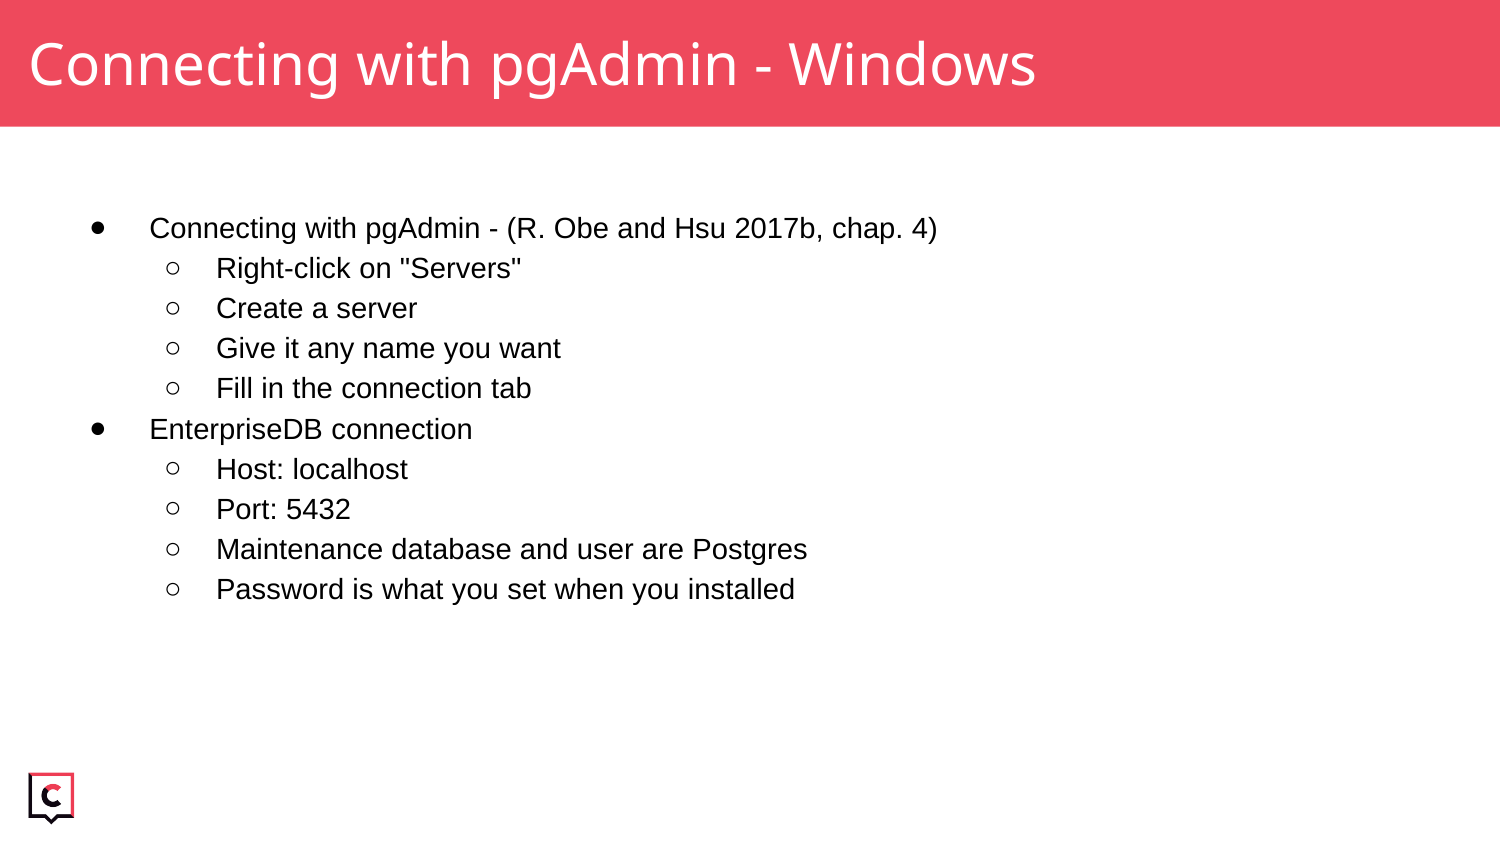

# Connecting with pgAdmin - Windows
 Connecting with pgAdmin - (R. Obe and Hsu 2017b, chap. 4)
Right-click on "Servers"
Create a server
Give it any name you want
Fill in the connection tab
 EnterpriseDB connection
Host: localhost
Port: 5432
Maintenance database and user are Postgres
Password is what you set when you installed